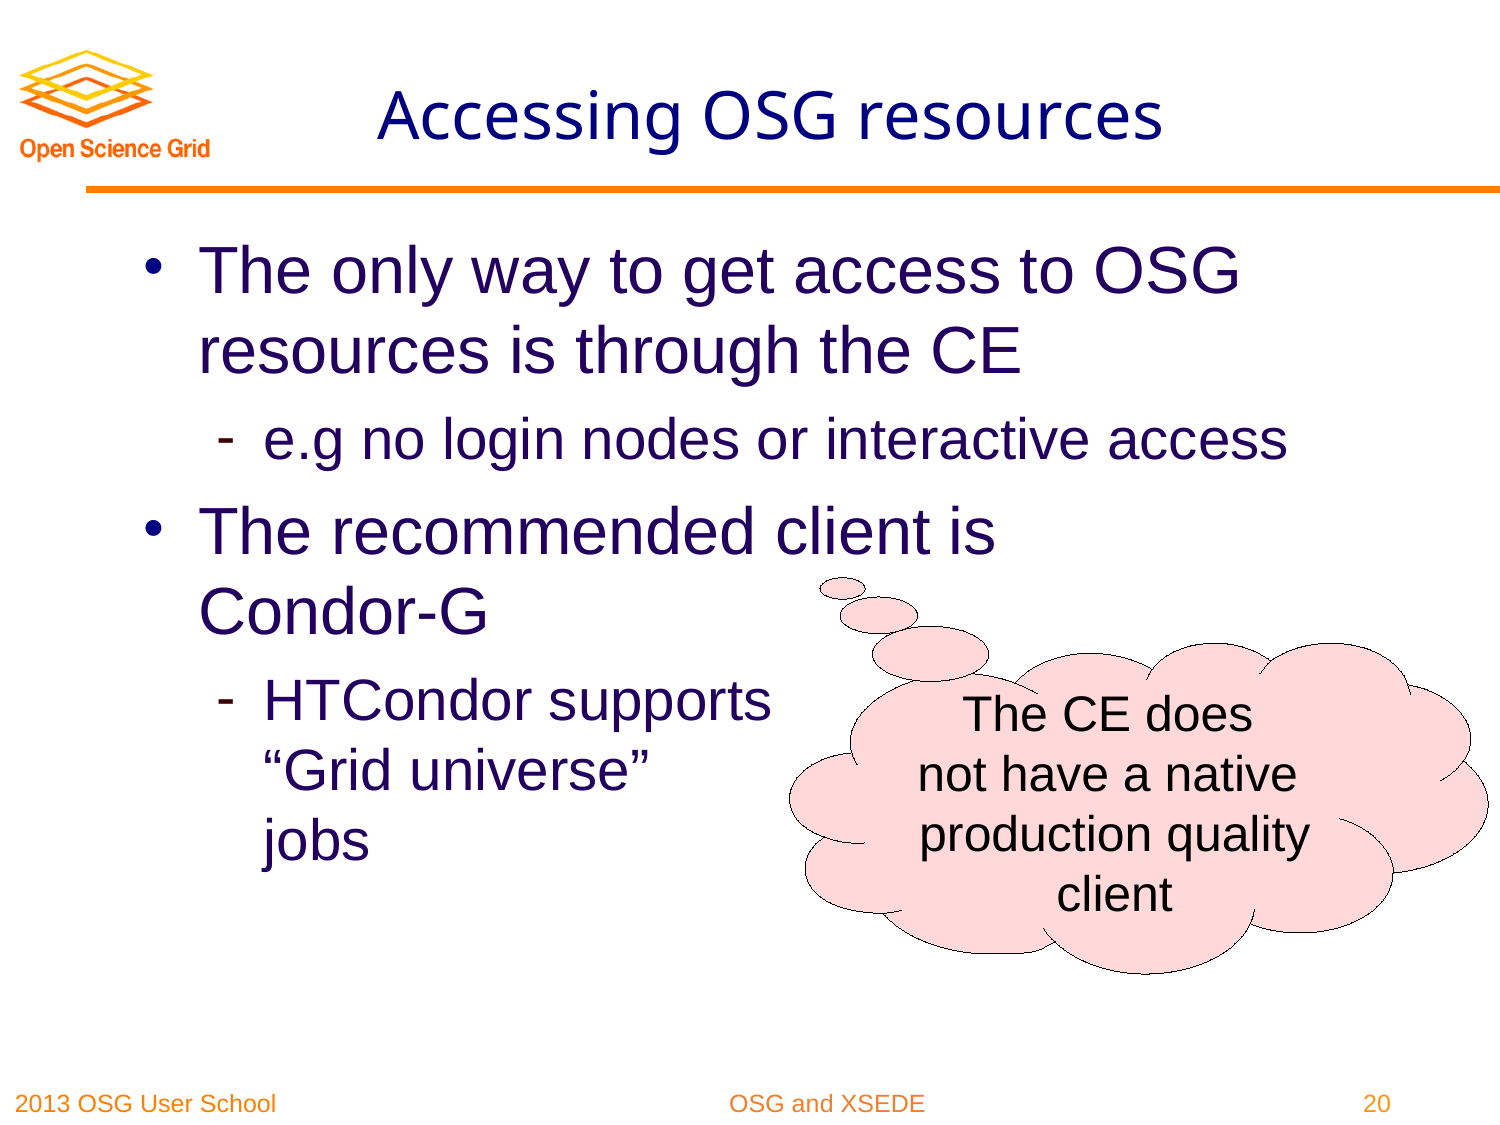

# Accessing OSG resources
The only way to get access to OSG resources is through the CE
e.g no login nodes or interactive access
The recommended client is
Condor-G
HTCondor supports
“Grid universe”
jobs
The CE does
not have a native
production quality
client
20